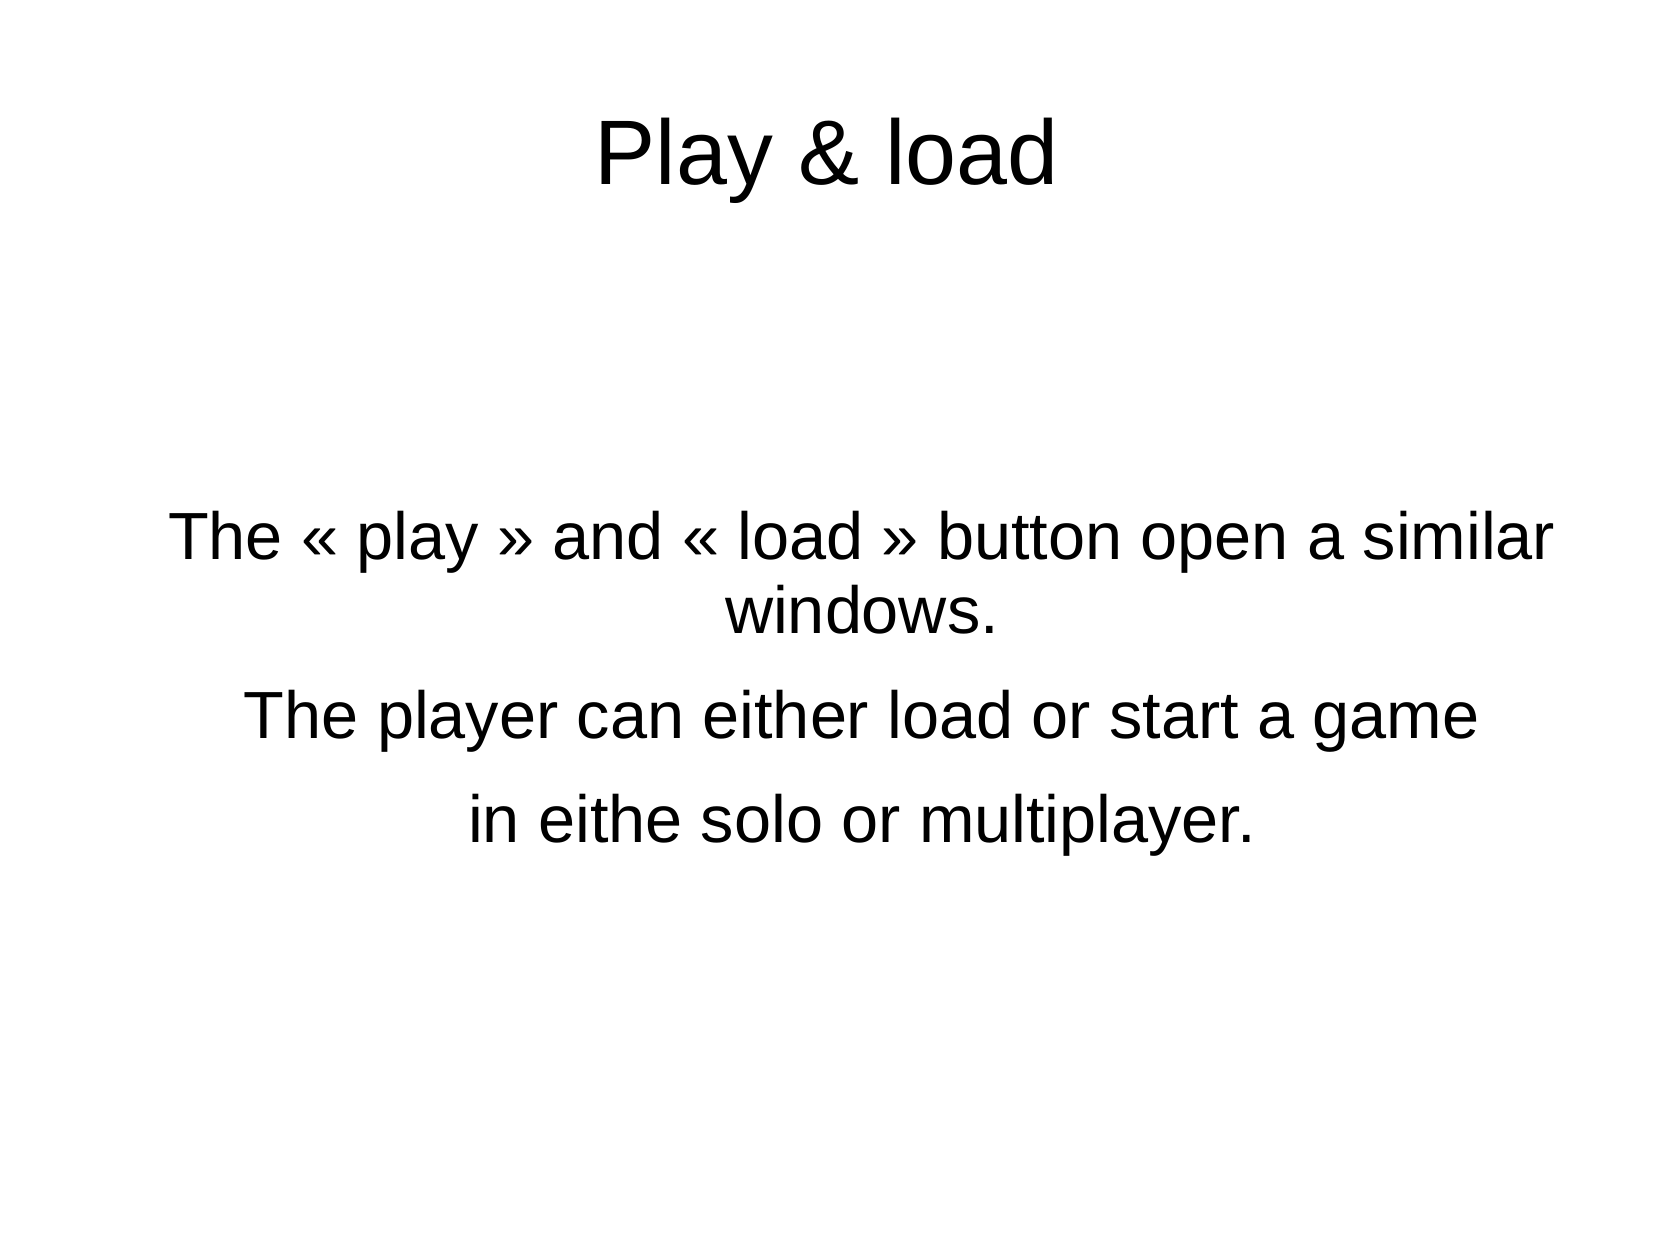

# Play & load
The « play » and « load » button open a similar windows.
The player can either load or start a game
in eithe solo or multiplayer.